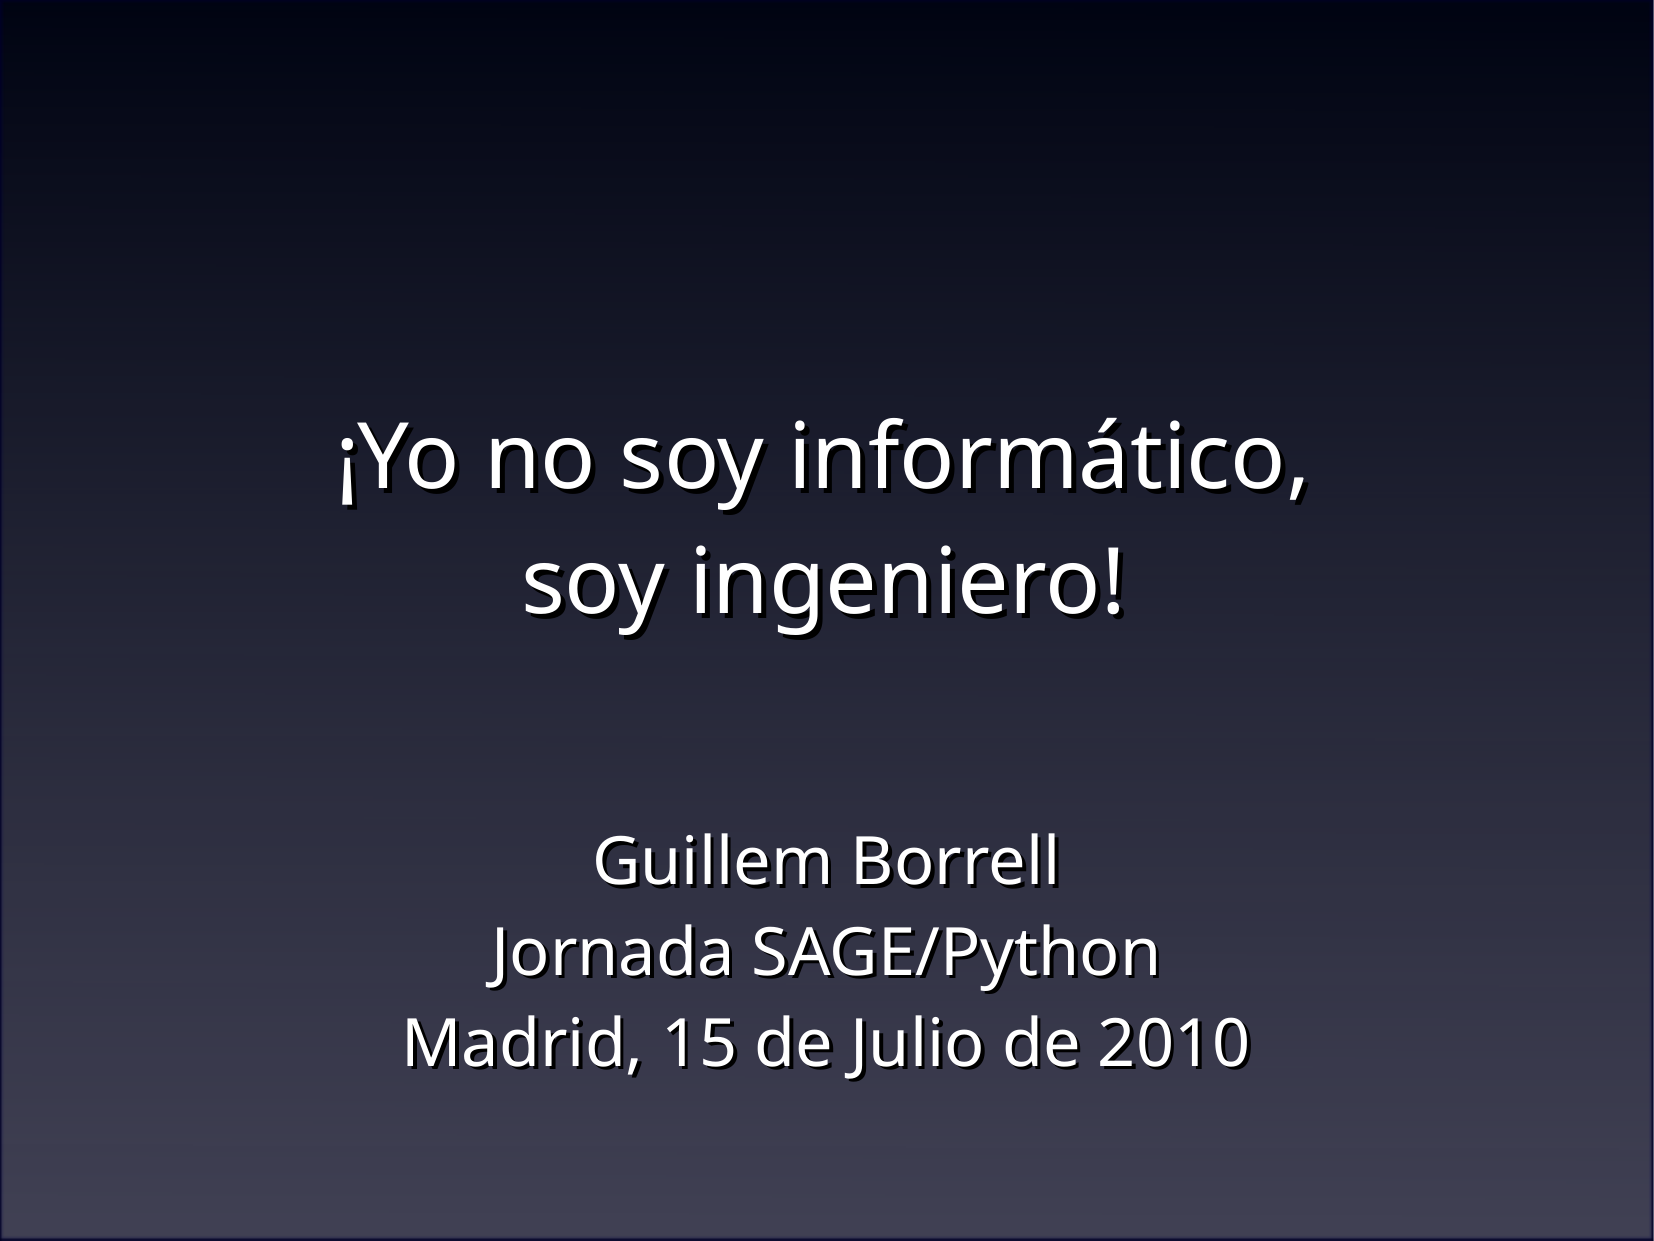

¡Yo no soy informático,
soy ingeniero!
# Guillem Borrell
Jornada SAGE/Python
Madrid, 15 de Julio de 2010